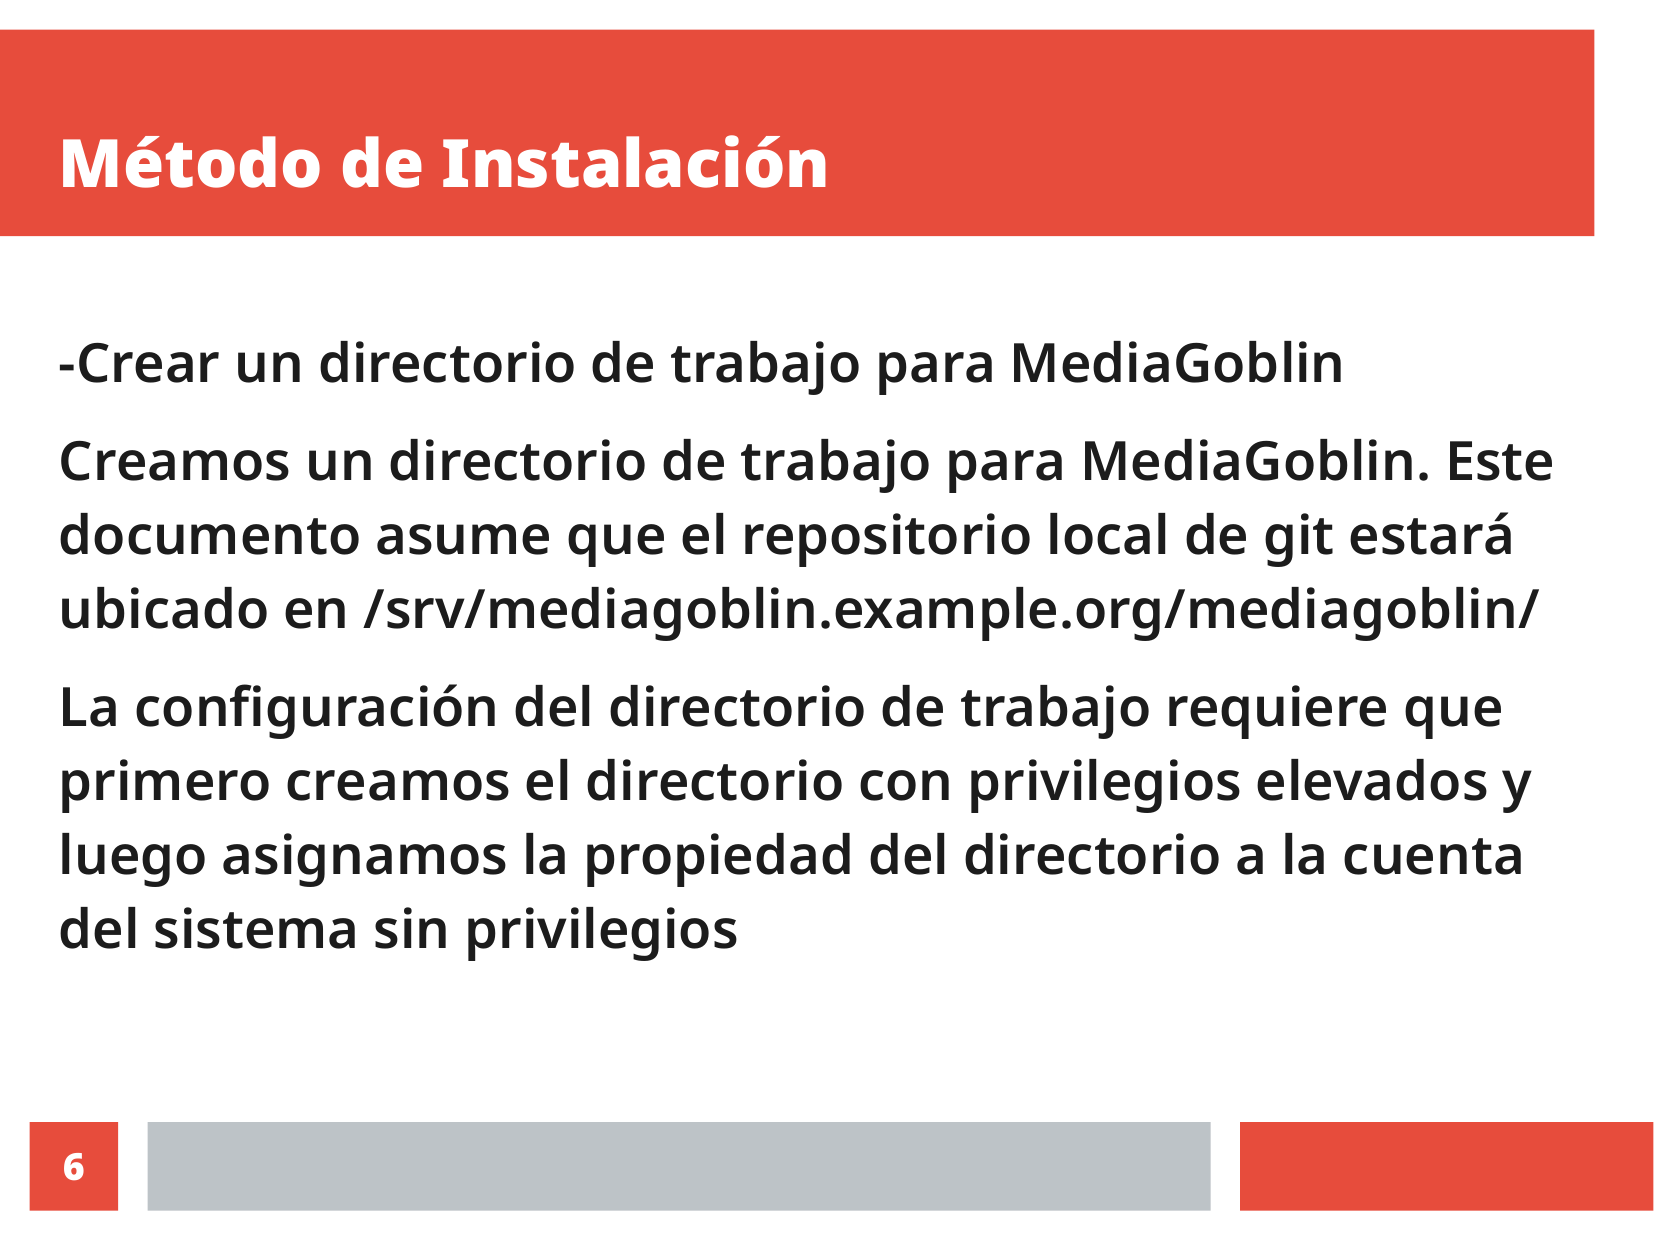

# Método de Instalación
-Crear un directorio de trabajo para MediaGoblin
Creamos un directorio de trabajo para MediaGoblin. Este documento asume que el repositorio local de git estará ubicado en /srv/mediagoblin.example.org/mediagoblin/
La configuración del directorio de trabajo requiere que primero creamos el directorio con privilegios elevados y luego asignamos la propiedad del directorio a la cuenta del sistema sin privilegios
6